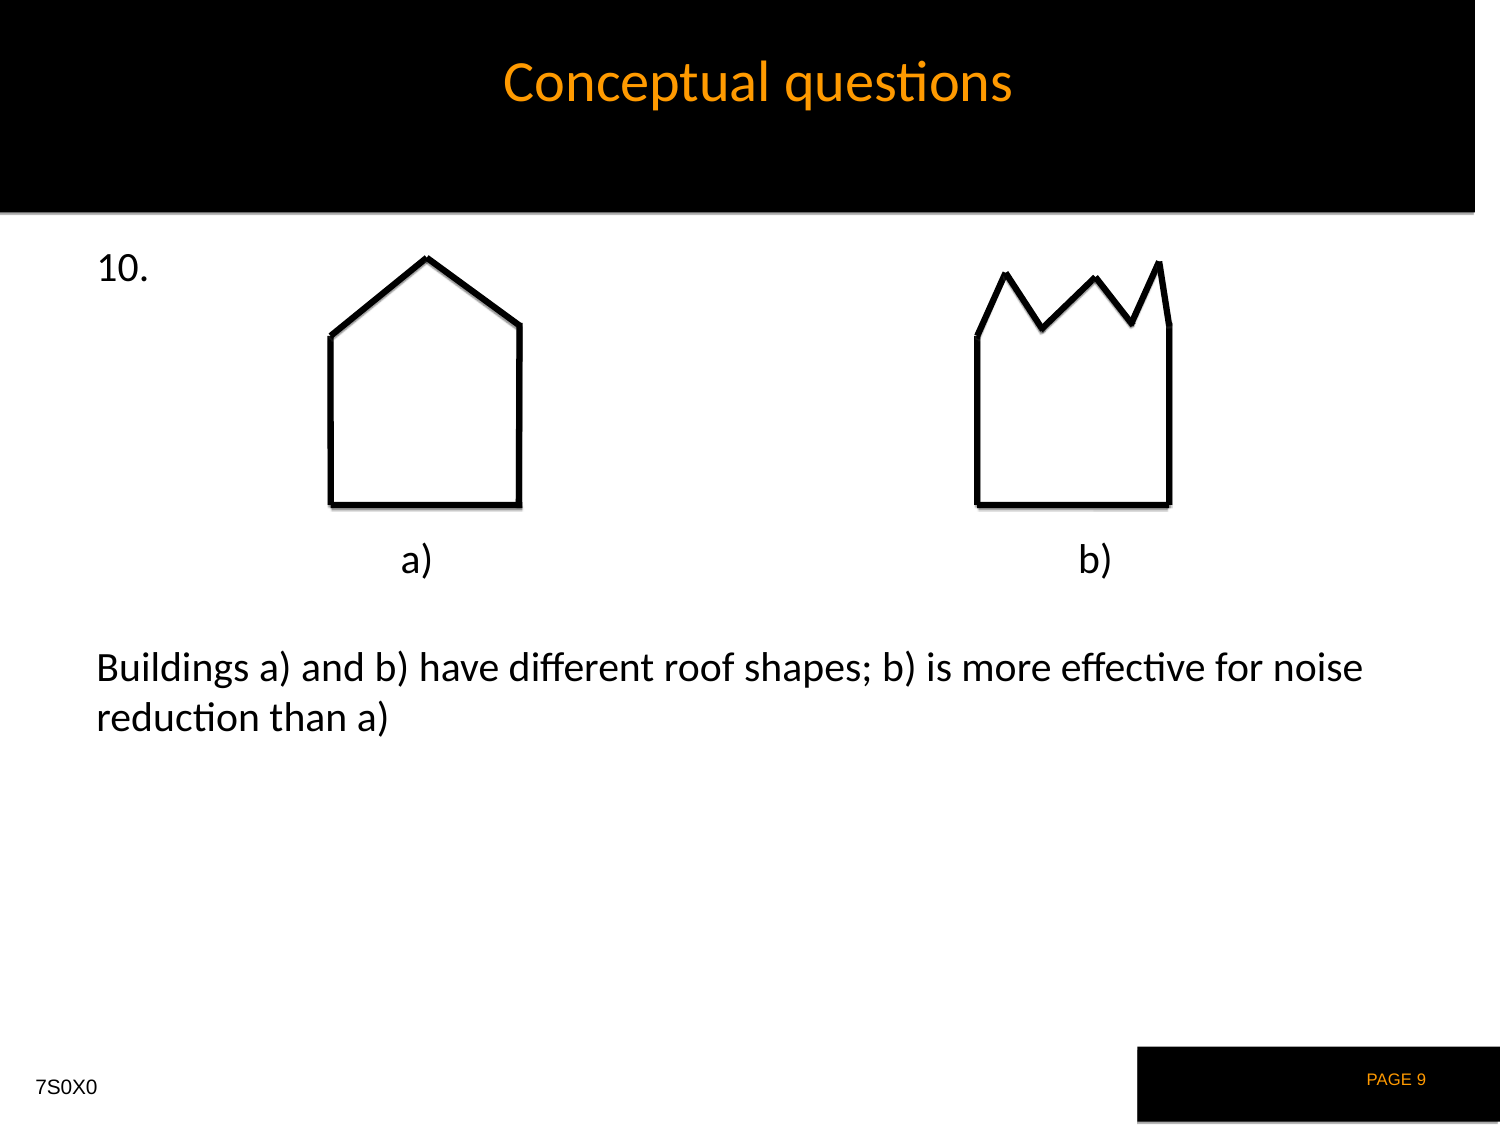

# Conceptual questions
10.
 a) b)
Buildings a) and b) have different roof shapes; b) is more effective for noise reduction than a)
PAGE 9
7S0X0
2017/02/09
PAGE